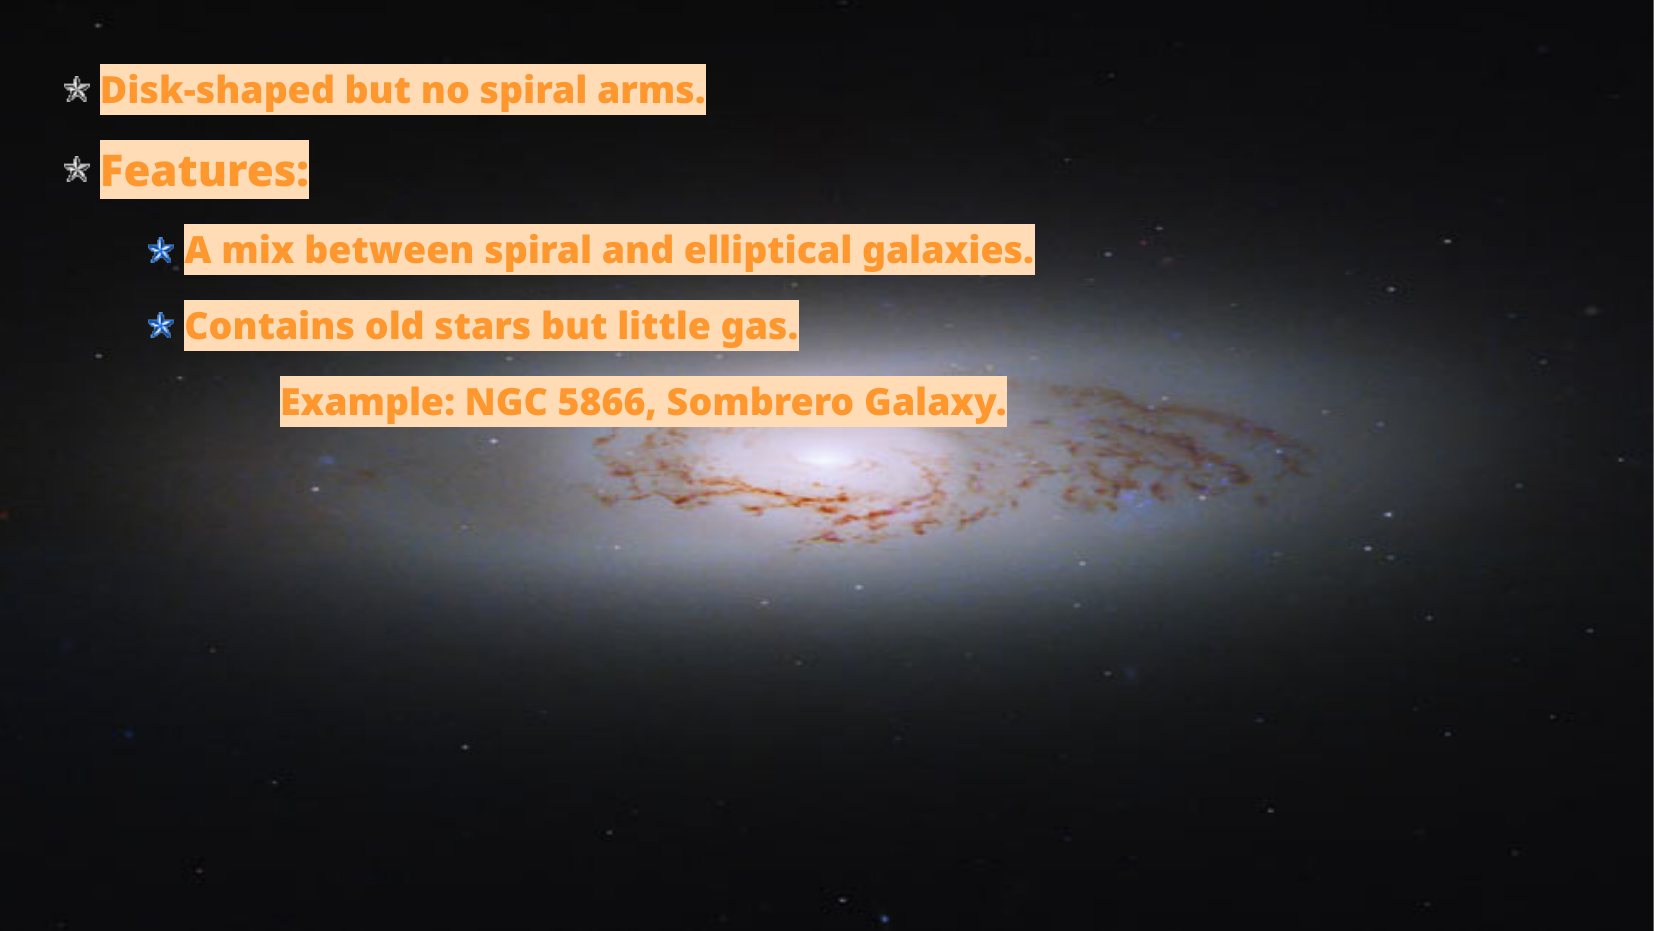

Disk-shaped but no spiral arms.
Features:
A mix between spiral and elliptical galaxies.
Contains old stars but little gas.
		Example: NGC 5866, Sombrero Galaxy.